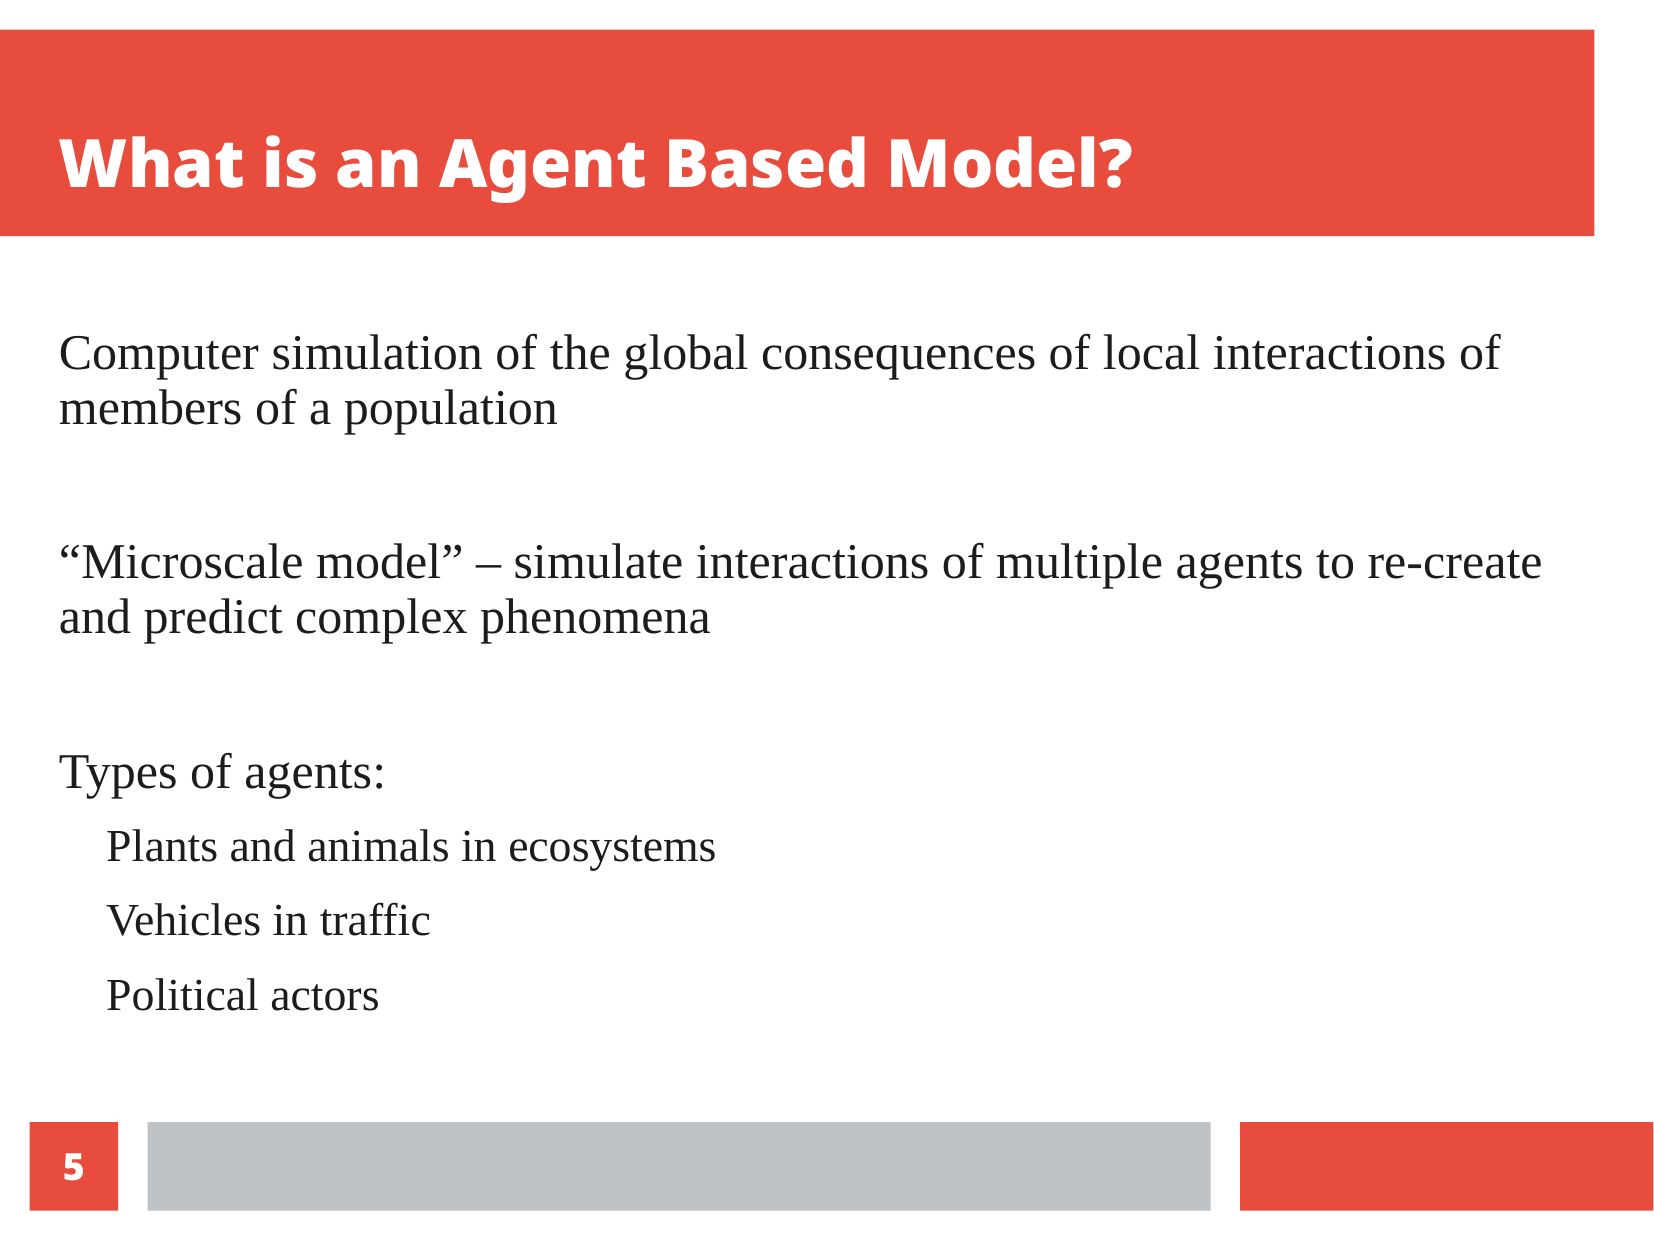

# What is an Agent Based Model?
Computer simulation of the global consequences of local interactions of members of a population
“Microscale model” – simulate interactions of multiple agents to re-create and predict complex phenomena
Types of agents:
Plants and animals in ecosystems
Vehicles in traffic
Political actors
5